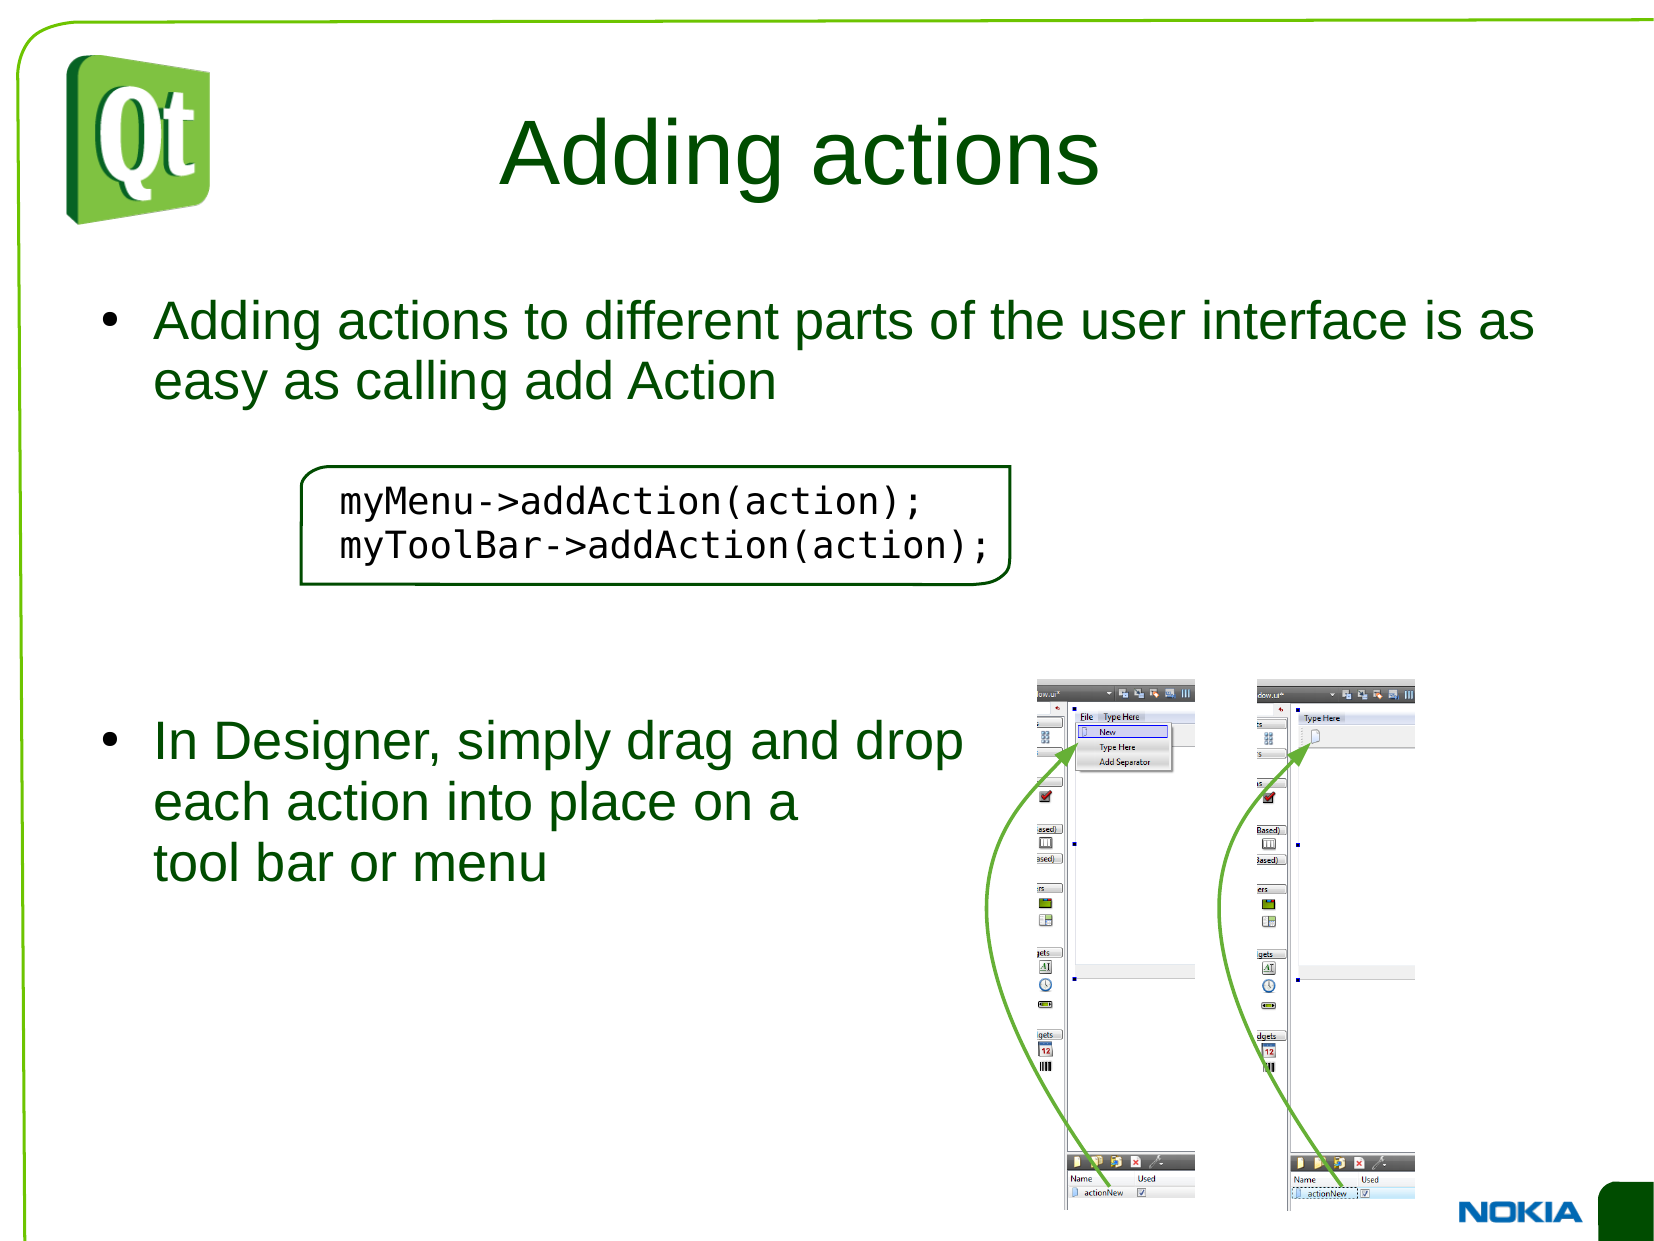

# Adding actions
Adding actions to different parts of the user interface is as easy as calling add Action
In Designer, simply drag and drop
each action into place on a
tool bar or menu
myMenu->addAction(action);
myToolBar->addAction(action);